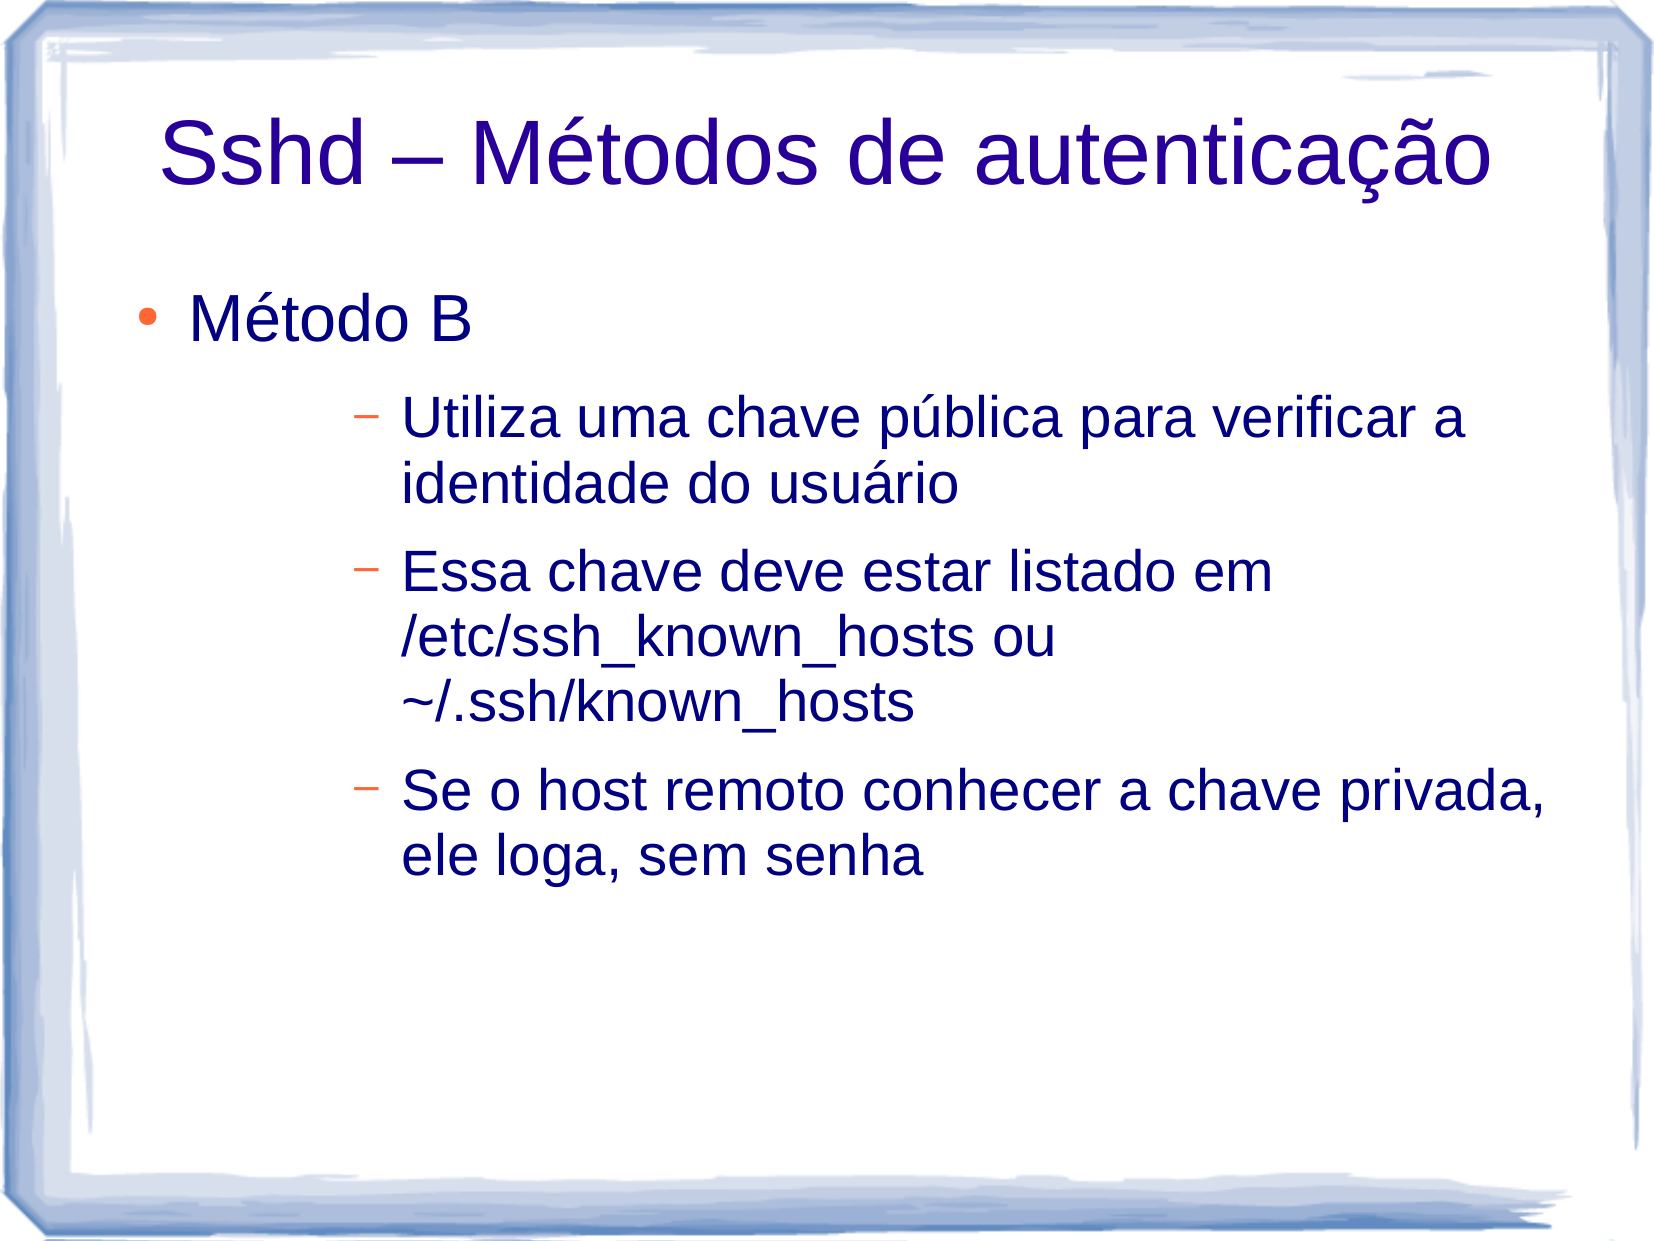

# Sshd – Métodos de autenticação
Método B
Utiliza uma chave pública para verificar a identidade do usuário
Essa chave deve estar listado em /etc/ssh_known_hosts ou ~/.ssh/known_hosts
Se o host remoto conhecer a chave privada, ele loga, sem senha